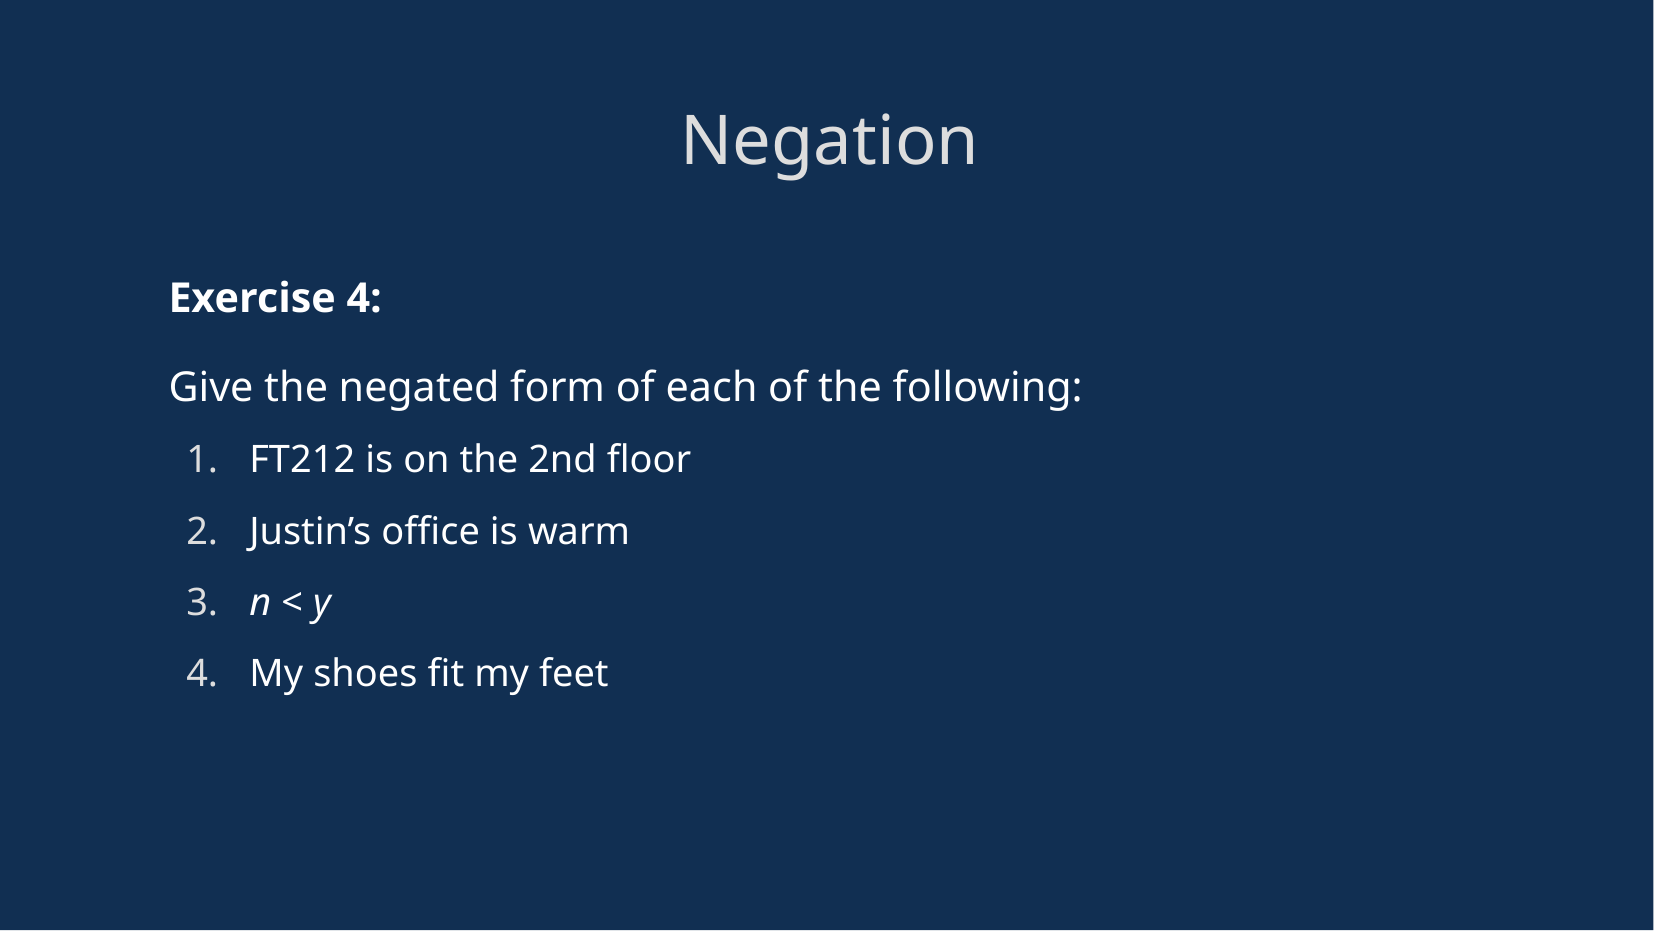

# Negation
Exercise 4:
Give the negated form of each of the following:
 FT212 is on the 2nd floor
 Justin’s office is warm
 n < y
 My shoes fit my feet